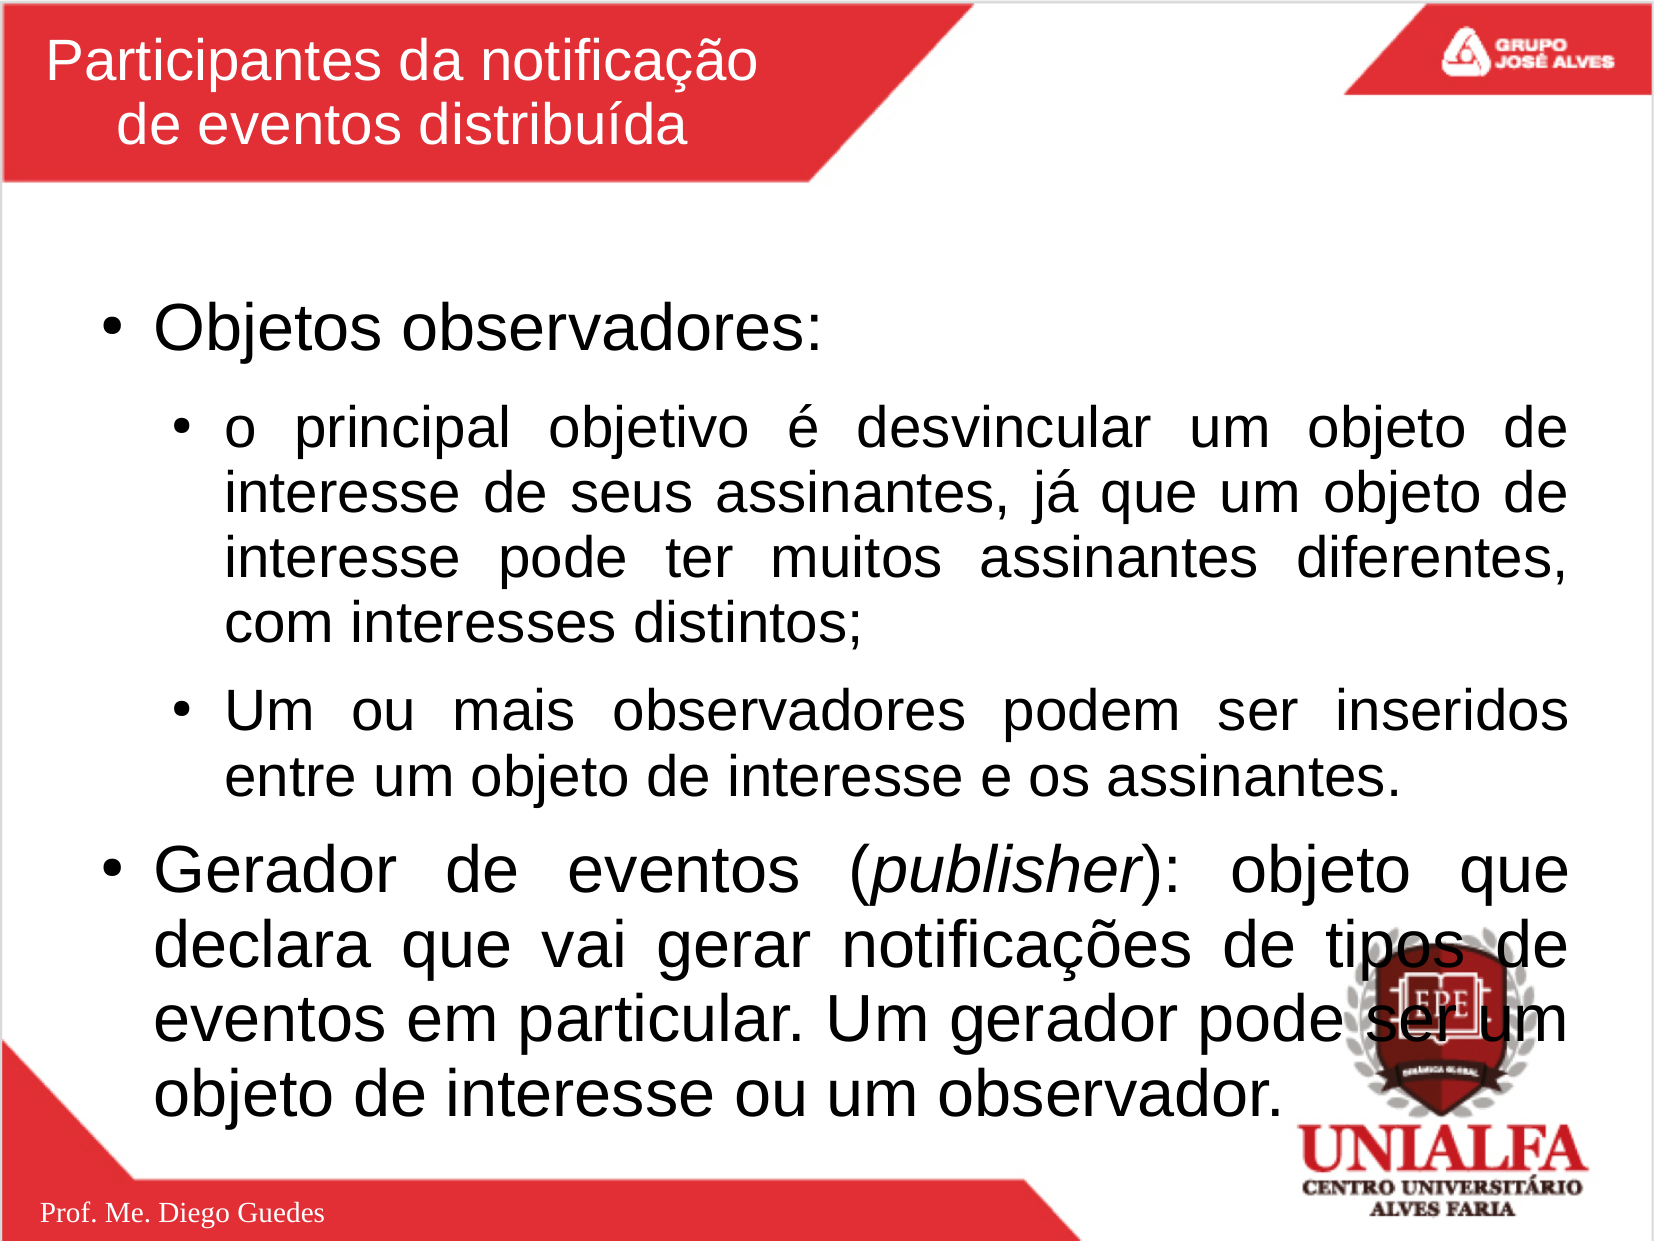

Participantes da notificação de eventos distribuída
# Objetos observadores:
o principal objetivo é desvincular um objeto de interesse de seus assinantes, já que um objeto de interesse pode ter muitos assinantes diferentes, com interesses distintos;
Um ou mais observadores podem ser inseridos entre um objeto de interesse e os assinantes.
Gerador de eventos (publisher): objeto que declara que vai gerar notificações de tipos de eventos em particular. Um gerador pode ser um objeto de interesse ou um observador.